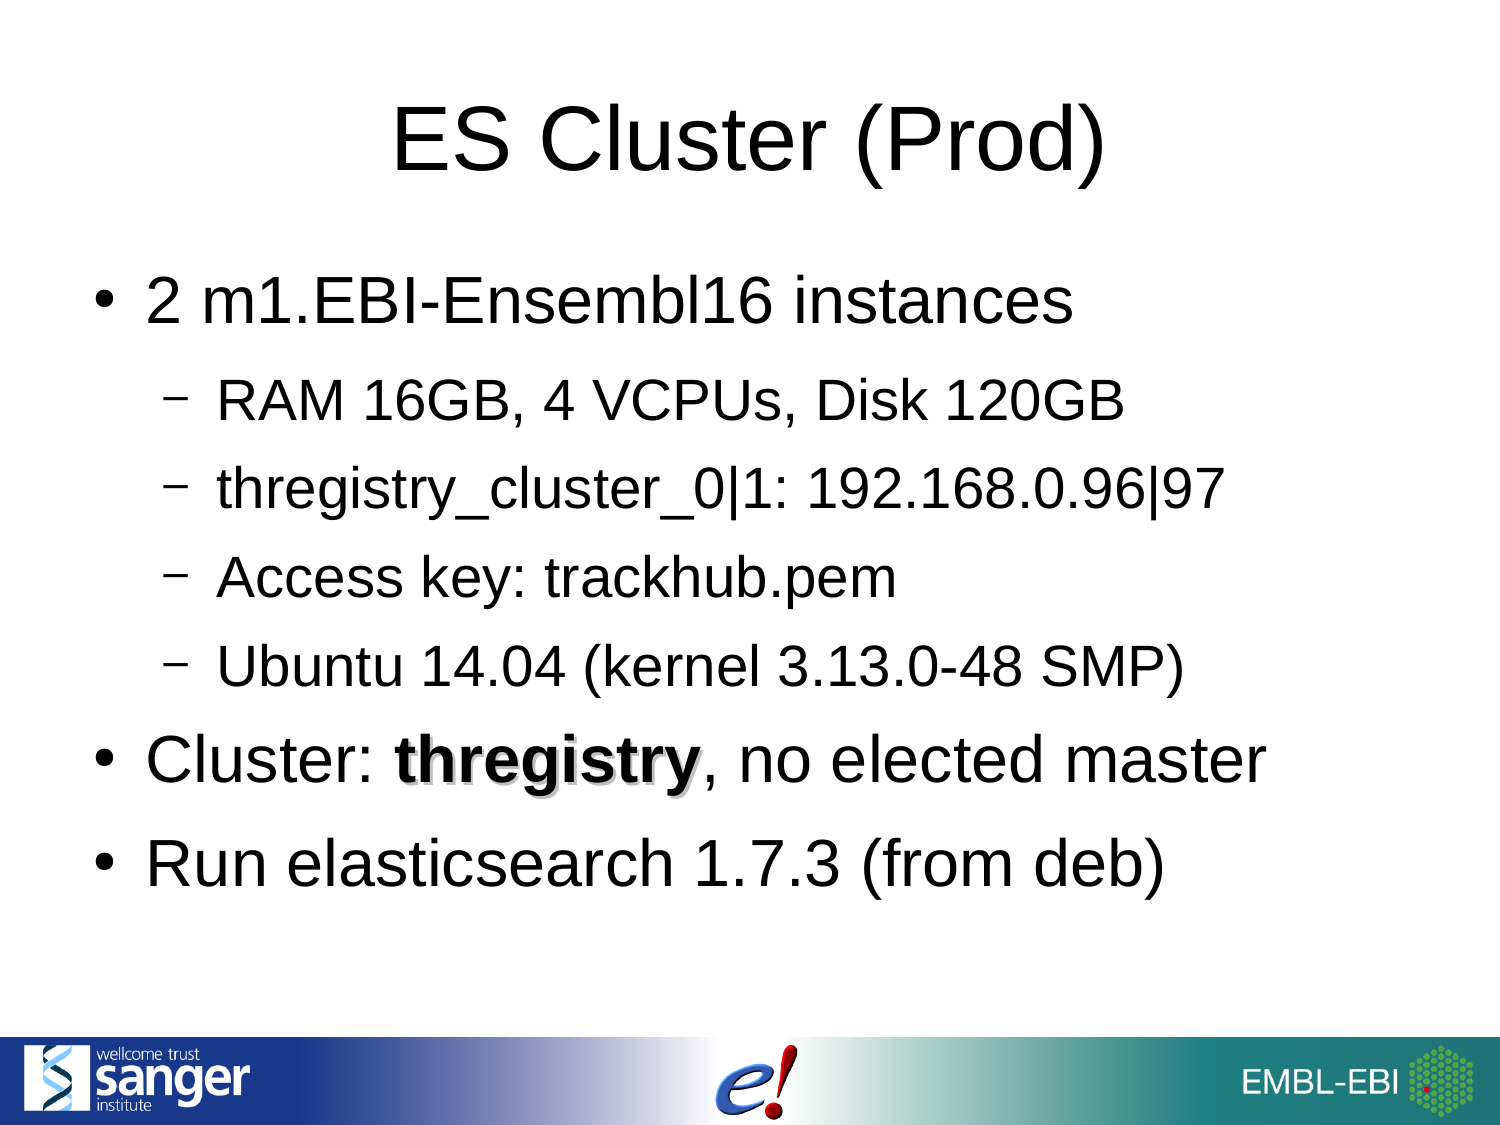

# ES Cluster (Prod)
2 m1.EBI-Ensembl16 instances
RAM 16GB, 4 VCPUs, Disk 120GB
thregistry_cluster_0|1: 192.168.0.96|97
Access key: trackhub.pem
Ubuntu 14.04 (kernel 3.13.0-48 SMP)
Cluster: thregistry, no elected master
Run elasticsearch 1.7.3 (from deb)